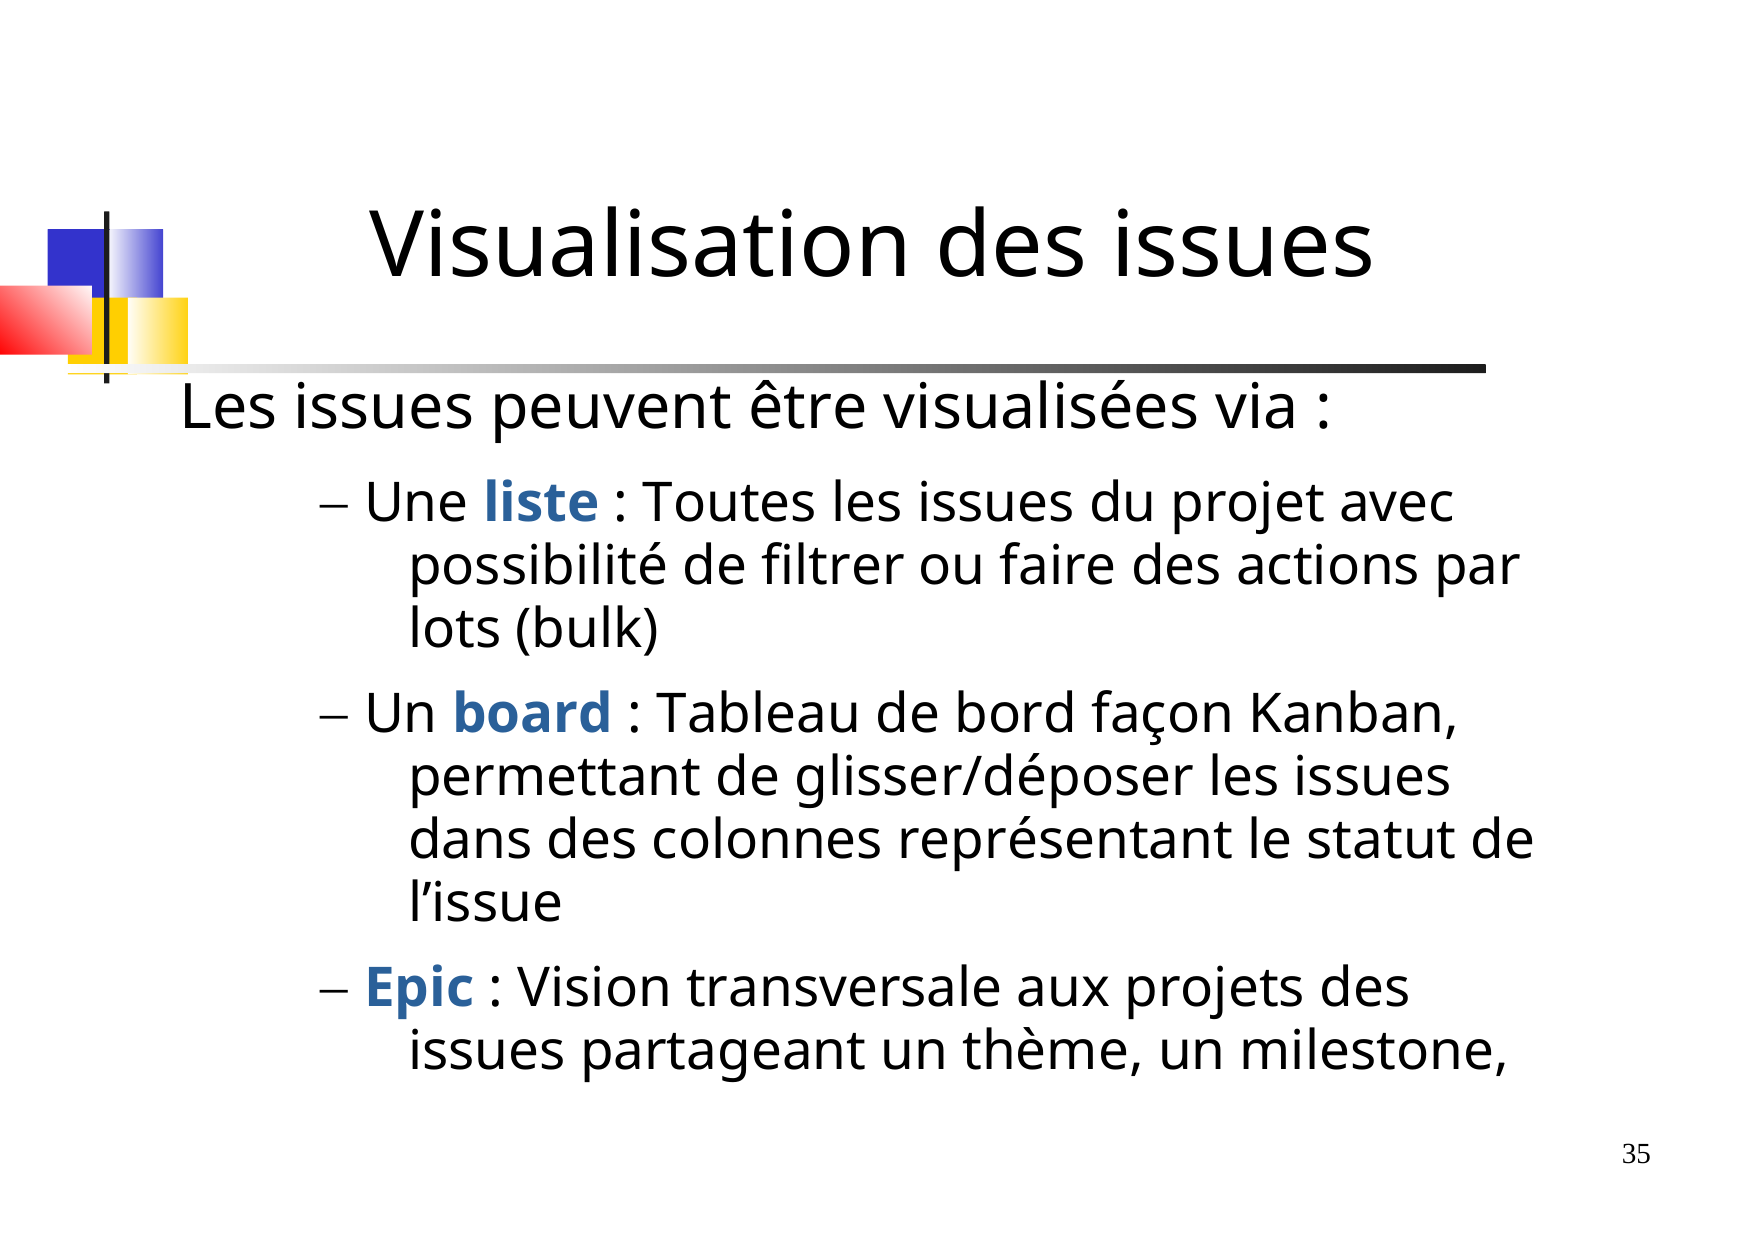

# Visualisation des issues
Les issues peuvent être visualisées via :
Une liste : Toutes les issues du projet avec possibilité de filtrer ou faire des actions par lots (bulk)
Un board : Tableau de bord façon Kanban, permettant de glisser/déposer les issues dans des colonnes représentant le statut de l’issue
Epic : Vision transversale aux projets des issues partageant un thème, un milestone,